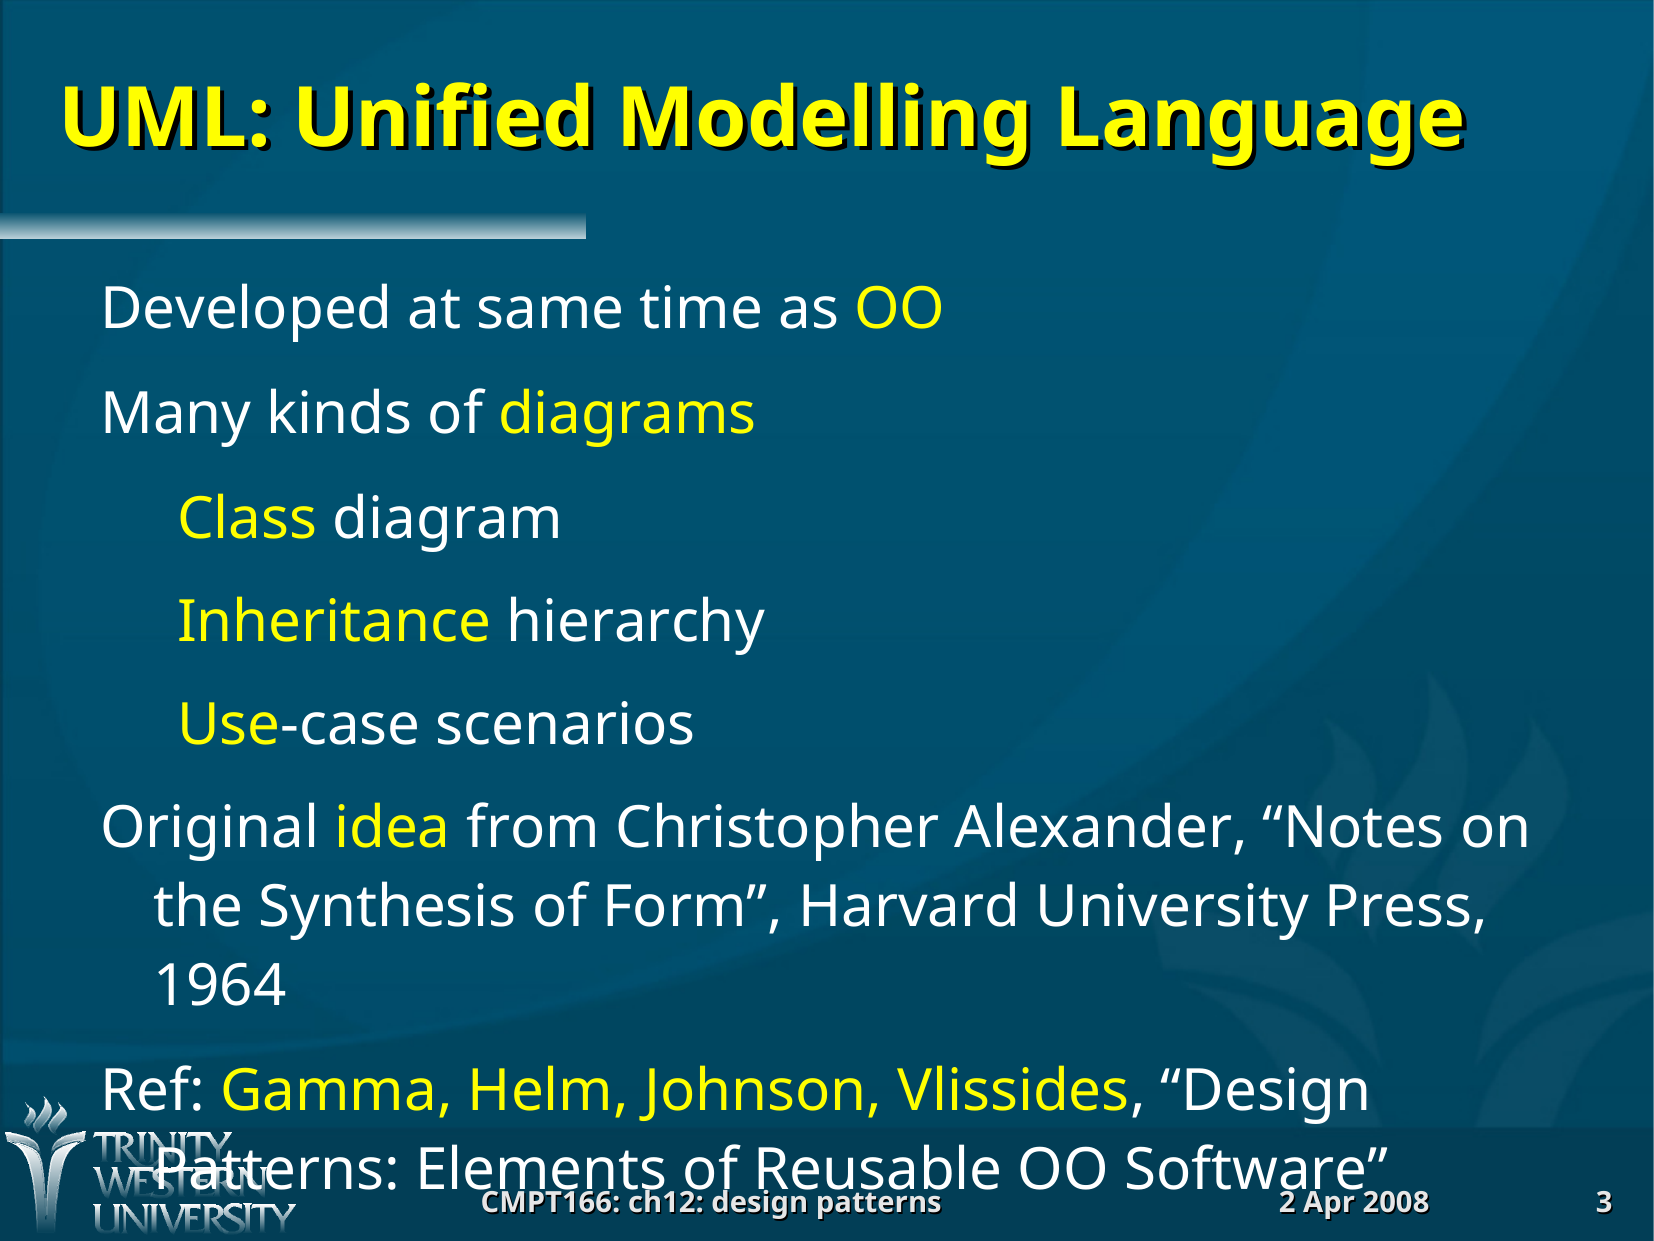

# UML: Unified Modelling Language
Developed at same time as OO
Many kinds of diagrams
Class diagram
Inheritance hierarchy
Use-case scenarios
Original idea from Christopher Alexander, “Notes on the Synthesis of Form”, Harvard University Press, 1964
Ref: Gamma, Helm, Johnson, Vlissides, “Design Patterns: Elements of Reusable OO Software”
CMPT166: ch12: design patterns
2 Apr 2008
3